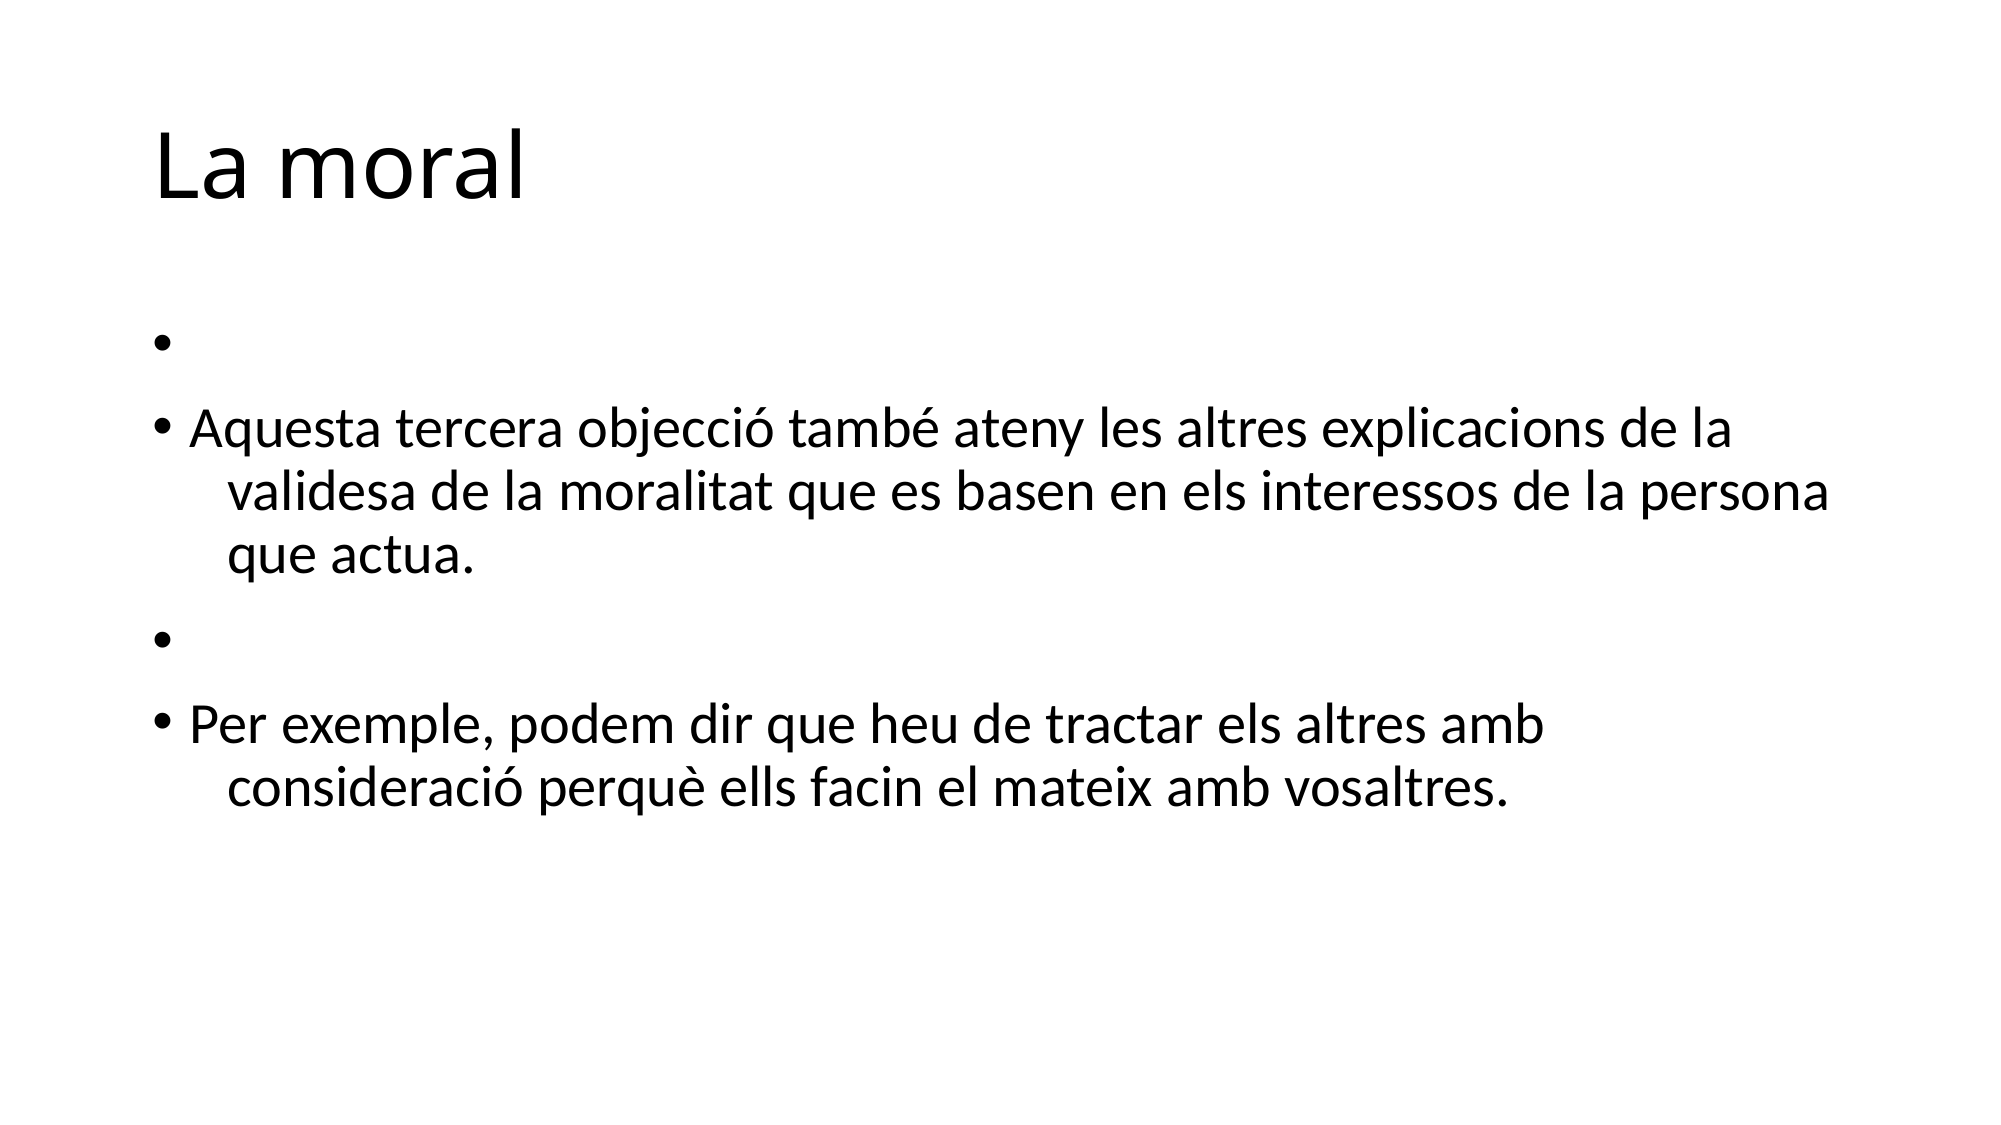

# La moral
Aquesta tercera objecció també ateny les altres explicacions de la validesa de la moralitat que es basen en els interessos de la persona que actua.
Per exemple, podem dir que heu de tractar els altres amb consideració perquè ells facin el mateix amb vosaltres.